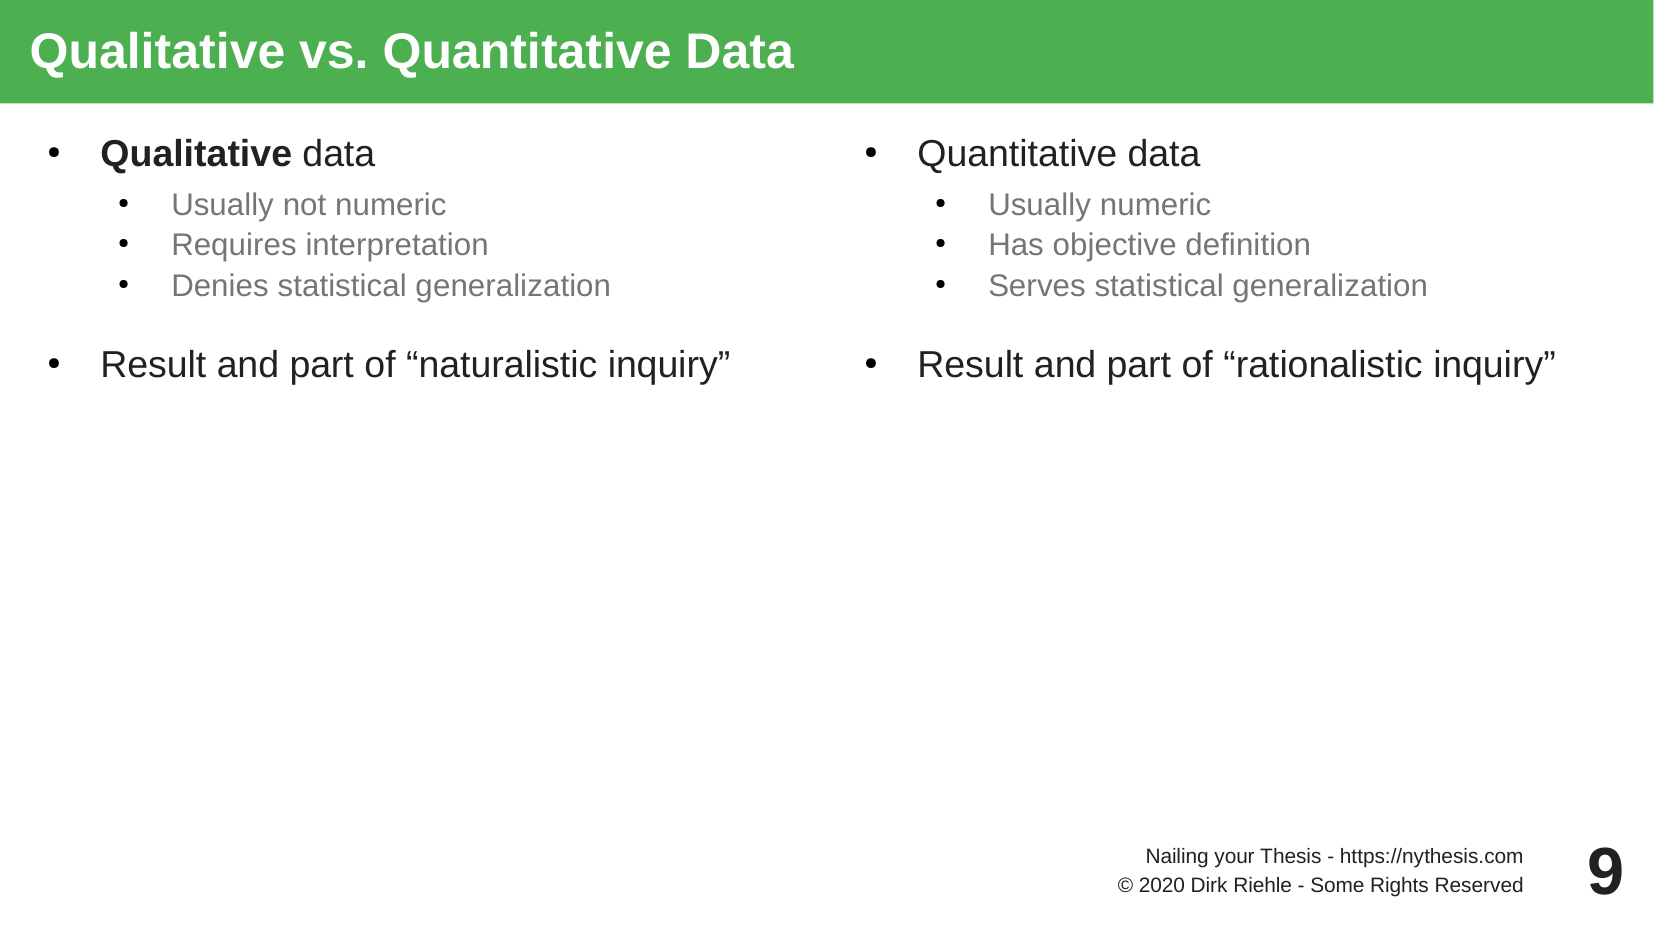

# Qualitative vs. Quantitative Data
Qualitative data
Usually not numeric
Requires interpretation
Denies statistical generalization
Result and part of “naturalistic inquiry”
Quantitative data
Usually numeric
Has objective definition
Serves statistical generalization
Result and part of “rationalistic inquiry”
Nailing your Thesis - https://nythesis.com
9
© 2020 Dirk Riehle - Some Rights Reserved